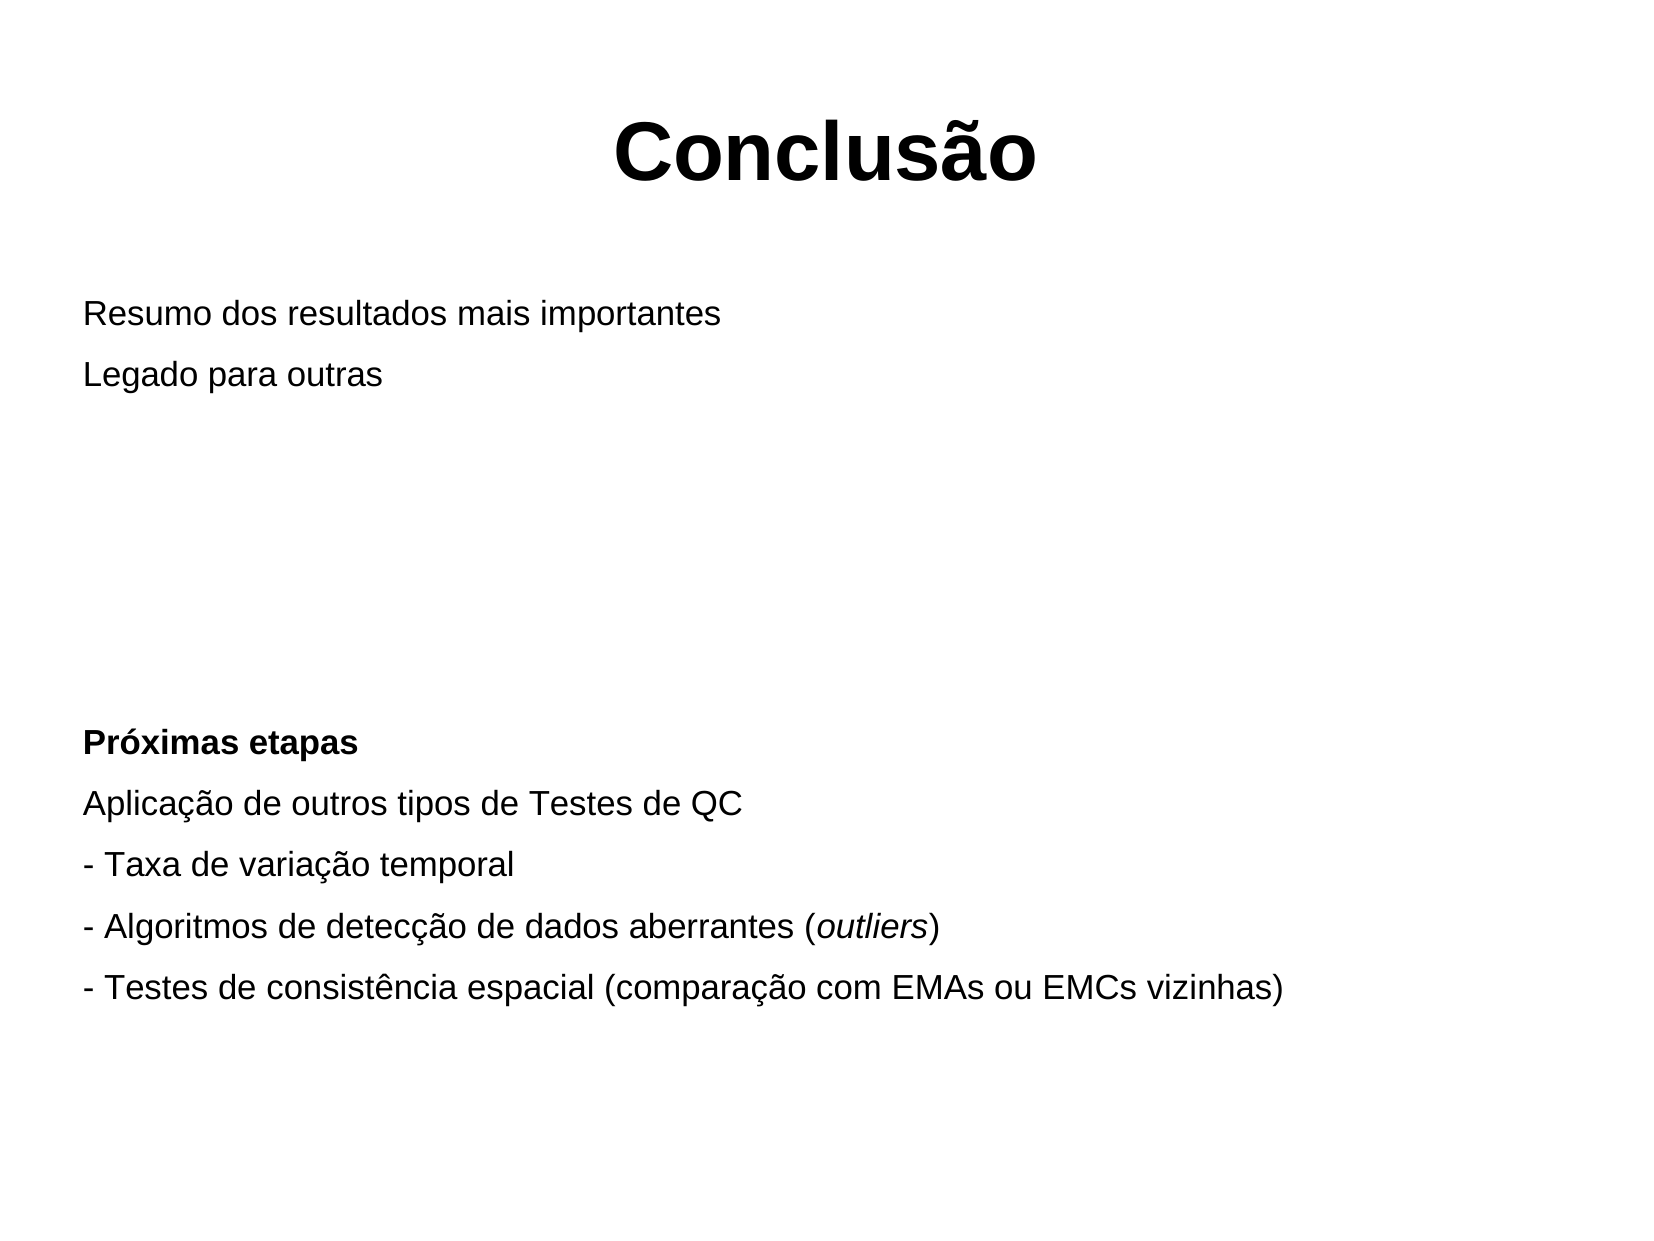

# Conclusão
Resumo dos resultados mais importantes
Legado para outras
Próximas etapas
Aplicação de outros tipos de Testes de QC
- Taxa de variação temporal
- Algoritmos de detecção de dados aberrantes (outliers)
- Testes de consistência espacial (comparação com EMAs ou EMCs vizinhas)